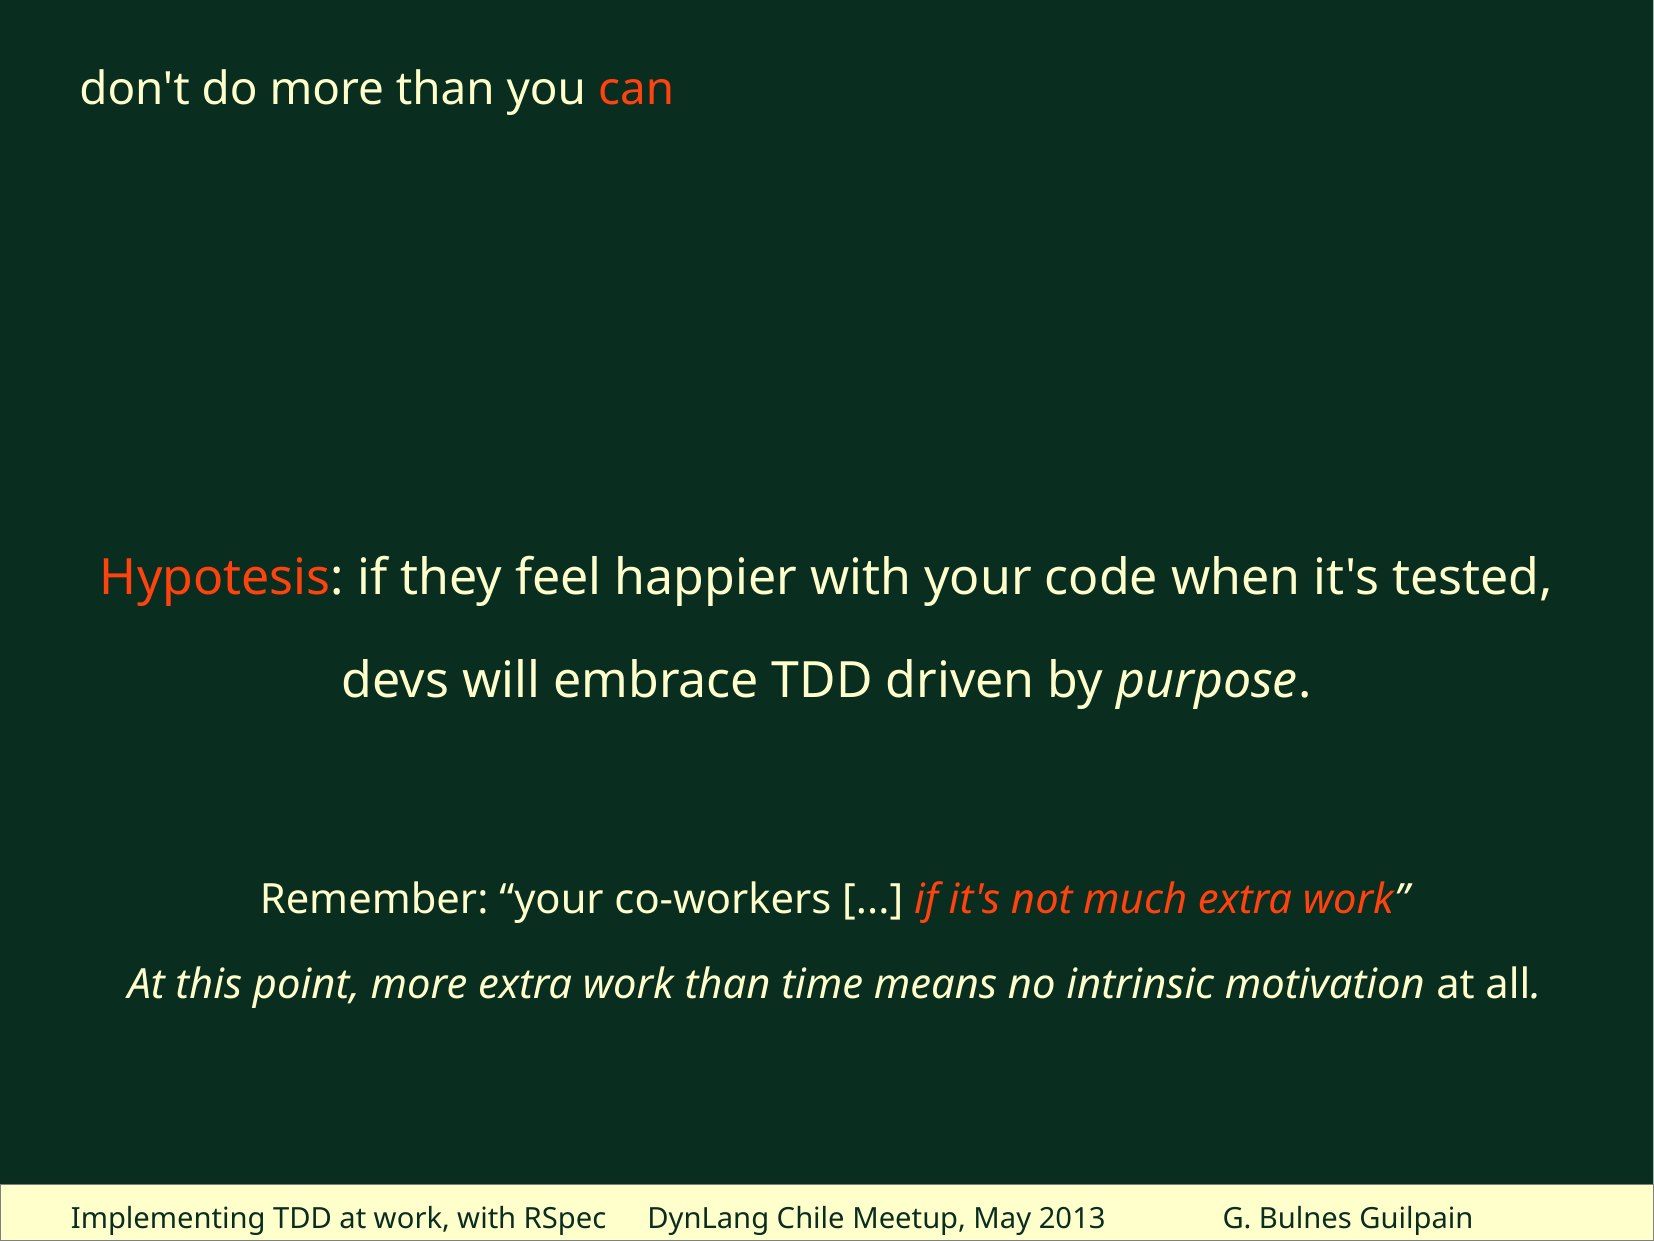

don't do more than you can
# Hypotesis: if they feel happier with your code when it's tested,
devs will embrace TDD driven by purpose.
Remember: “your co-workers [...] if it's not much extra work”
At this point, more extra work than time means no intrinsic motivation at all.
Implementing TDD at work, with RSpec
DynLang Chile Meetup, May 2013
G. Bulnes Guilpain